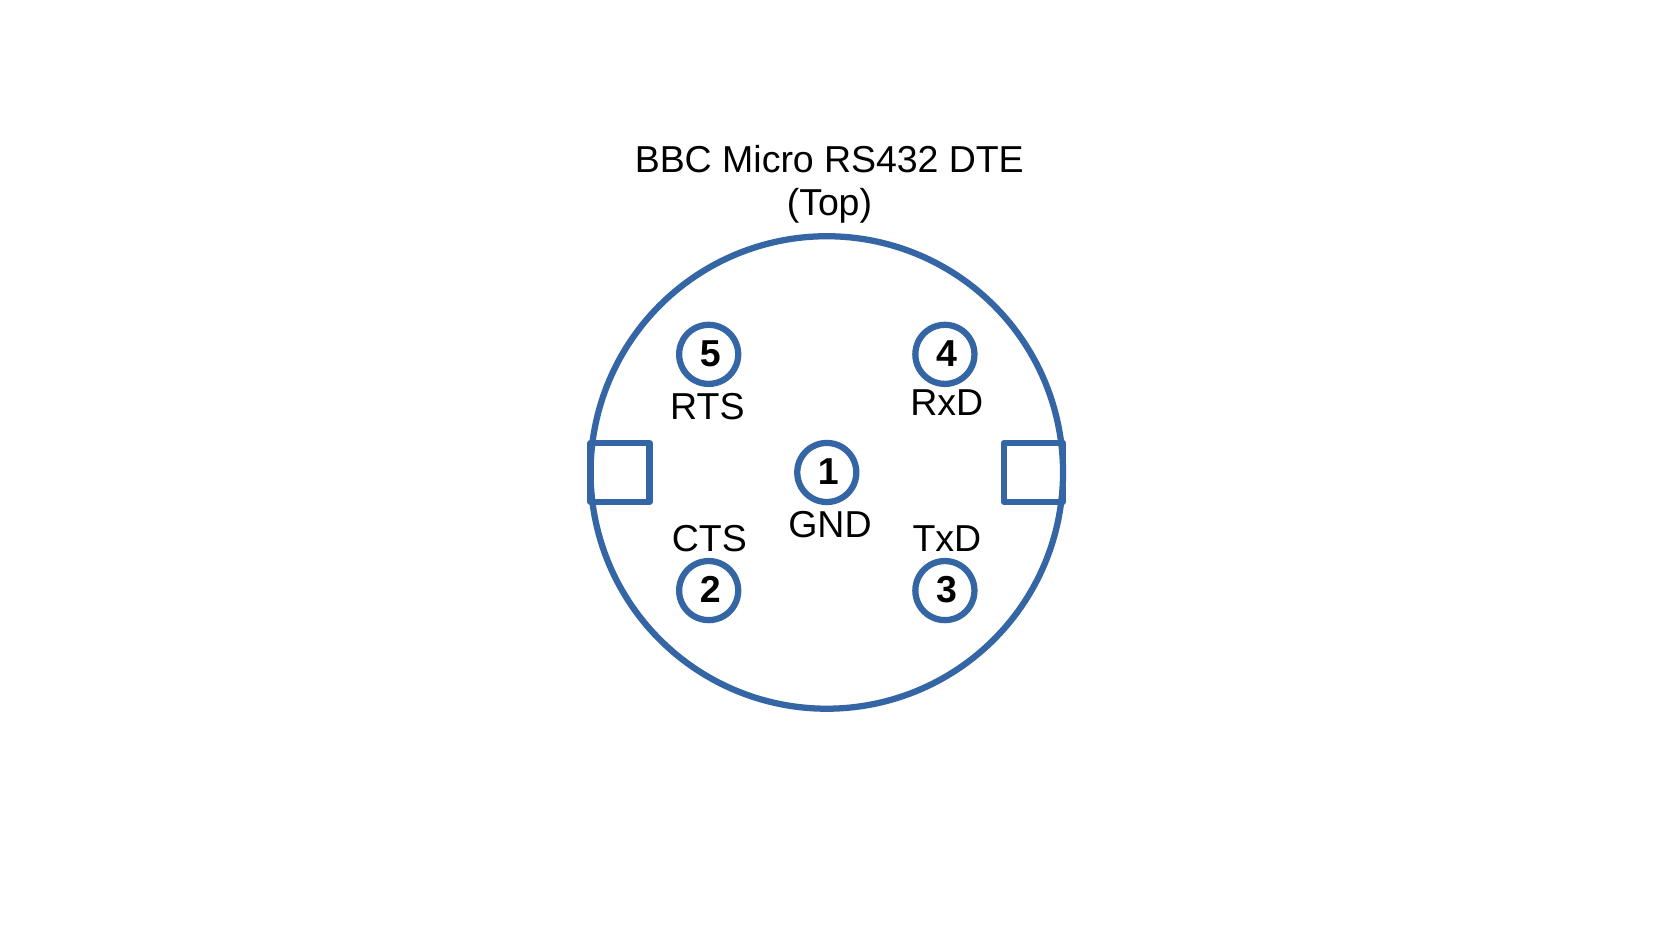

BBC Micro RS432 DTE
(Top)
5
4
RxD
RTS
1
GND
CTS
TxD
2
3